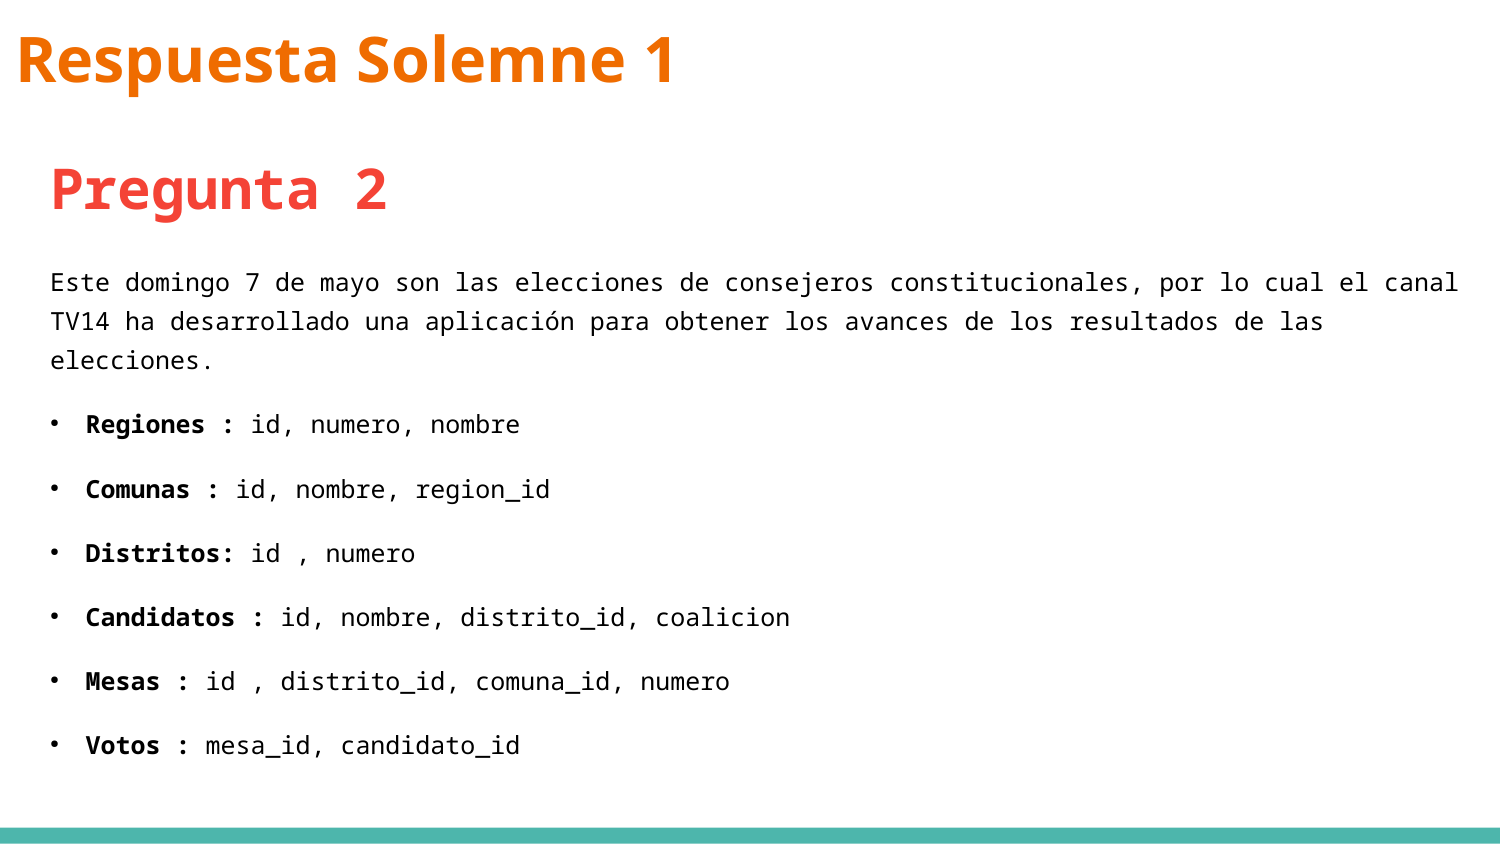

# Respuesta Solemne 1
Pregunta 2
Este domingo 7 de mayo son las elecciones de consejeros constitucionales, por lo cual el canal TV14 ha desarrollado una aplicación para obtener los avances de los resultados de las elecciones.
Regiones : id, numero, nombre
Comunas : id, nombre, region_id
Distritos: id , numero
Candidatos : id, nombre, distrito_id, coalicion
Mesas : id , distrito_id, comuna_id, numero
Votos : mesa_id, candidato_id